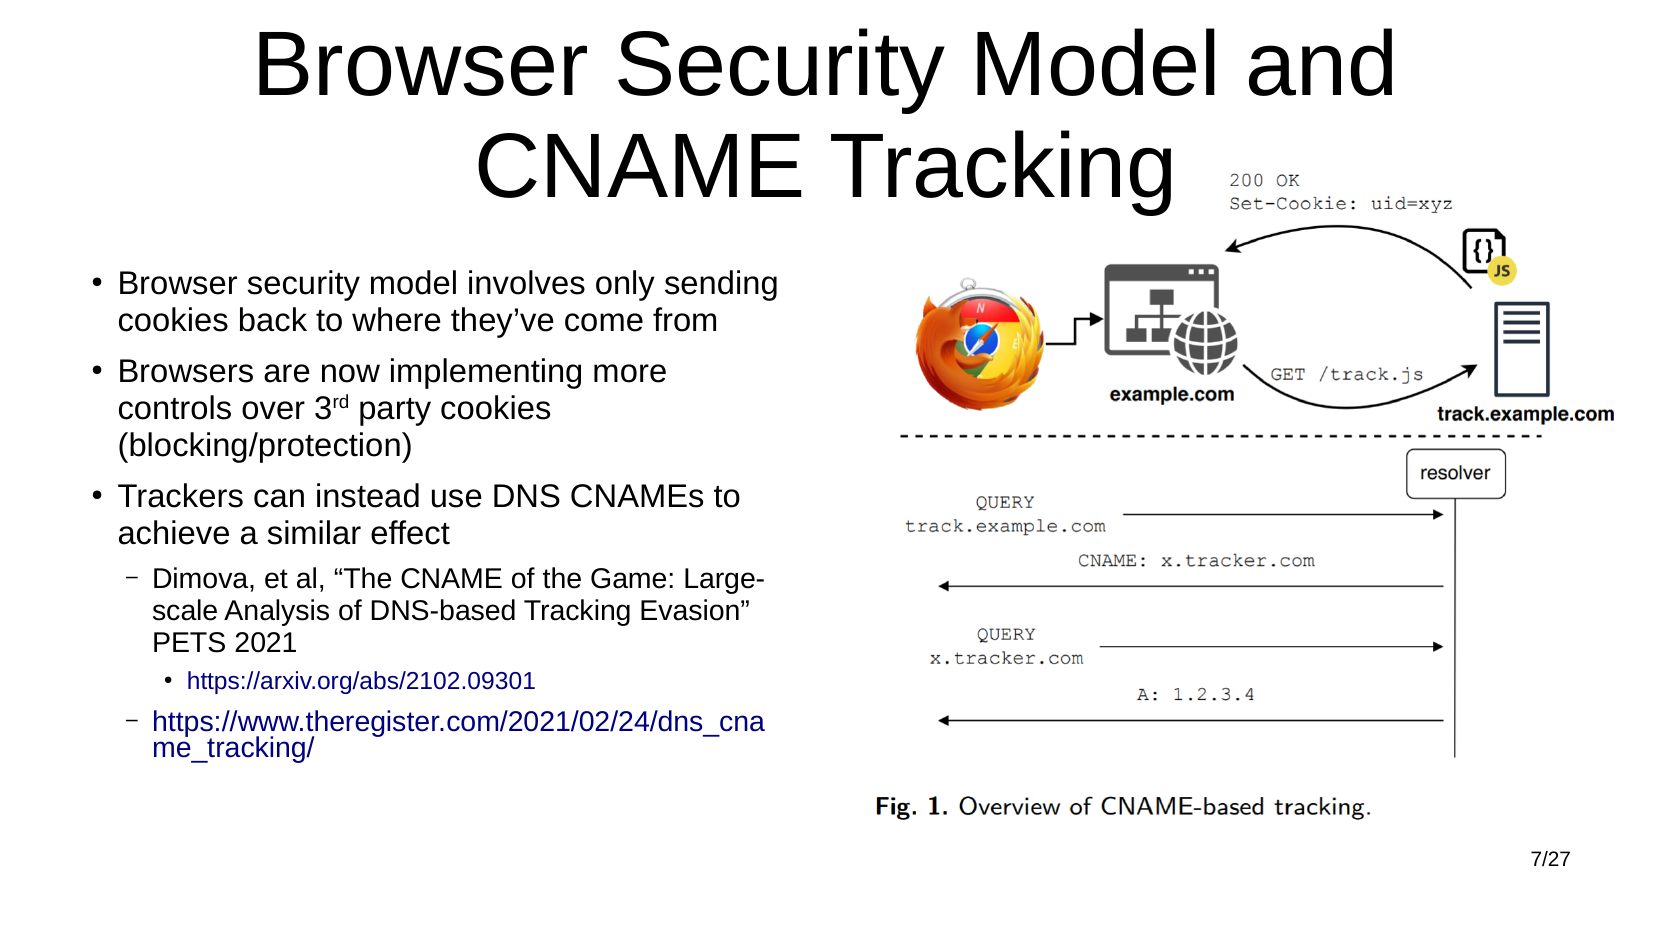

# Browser Security Model and CNAME Tracking
Browser security model involves only sending cookies back to where they’ve come from
Browsers are now implementing more controls over 3rd party cookies (blocking/protection)
Trackers can instead use DNS CNAMEs to achieve a similar effect
Dimova, et al, “The CNAME of the Game: Large-scale Analysis of DNS-based Tracking Evasion” PETS 2021
https://arxiv.org/abs/2102.09301
https://www.theregister.com/2021/02/24/dns_cname_tracking/
7